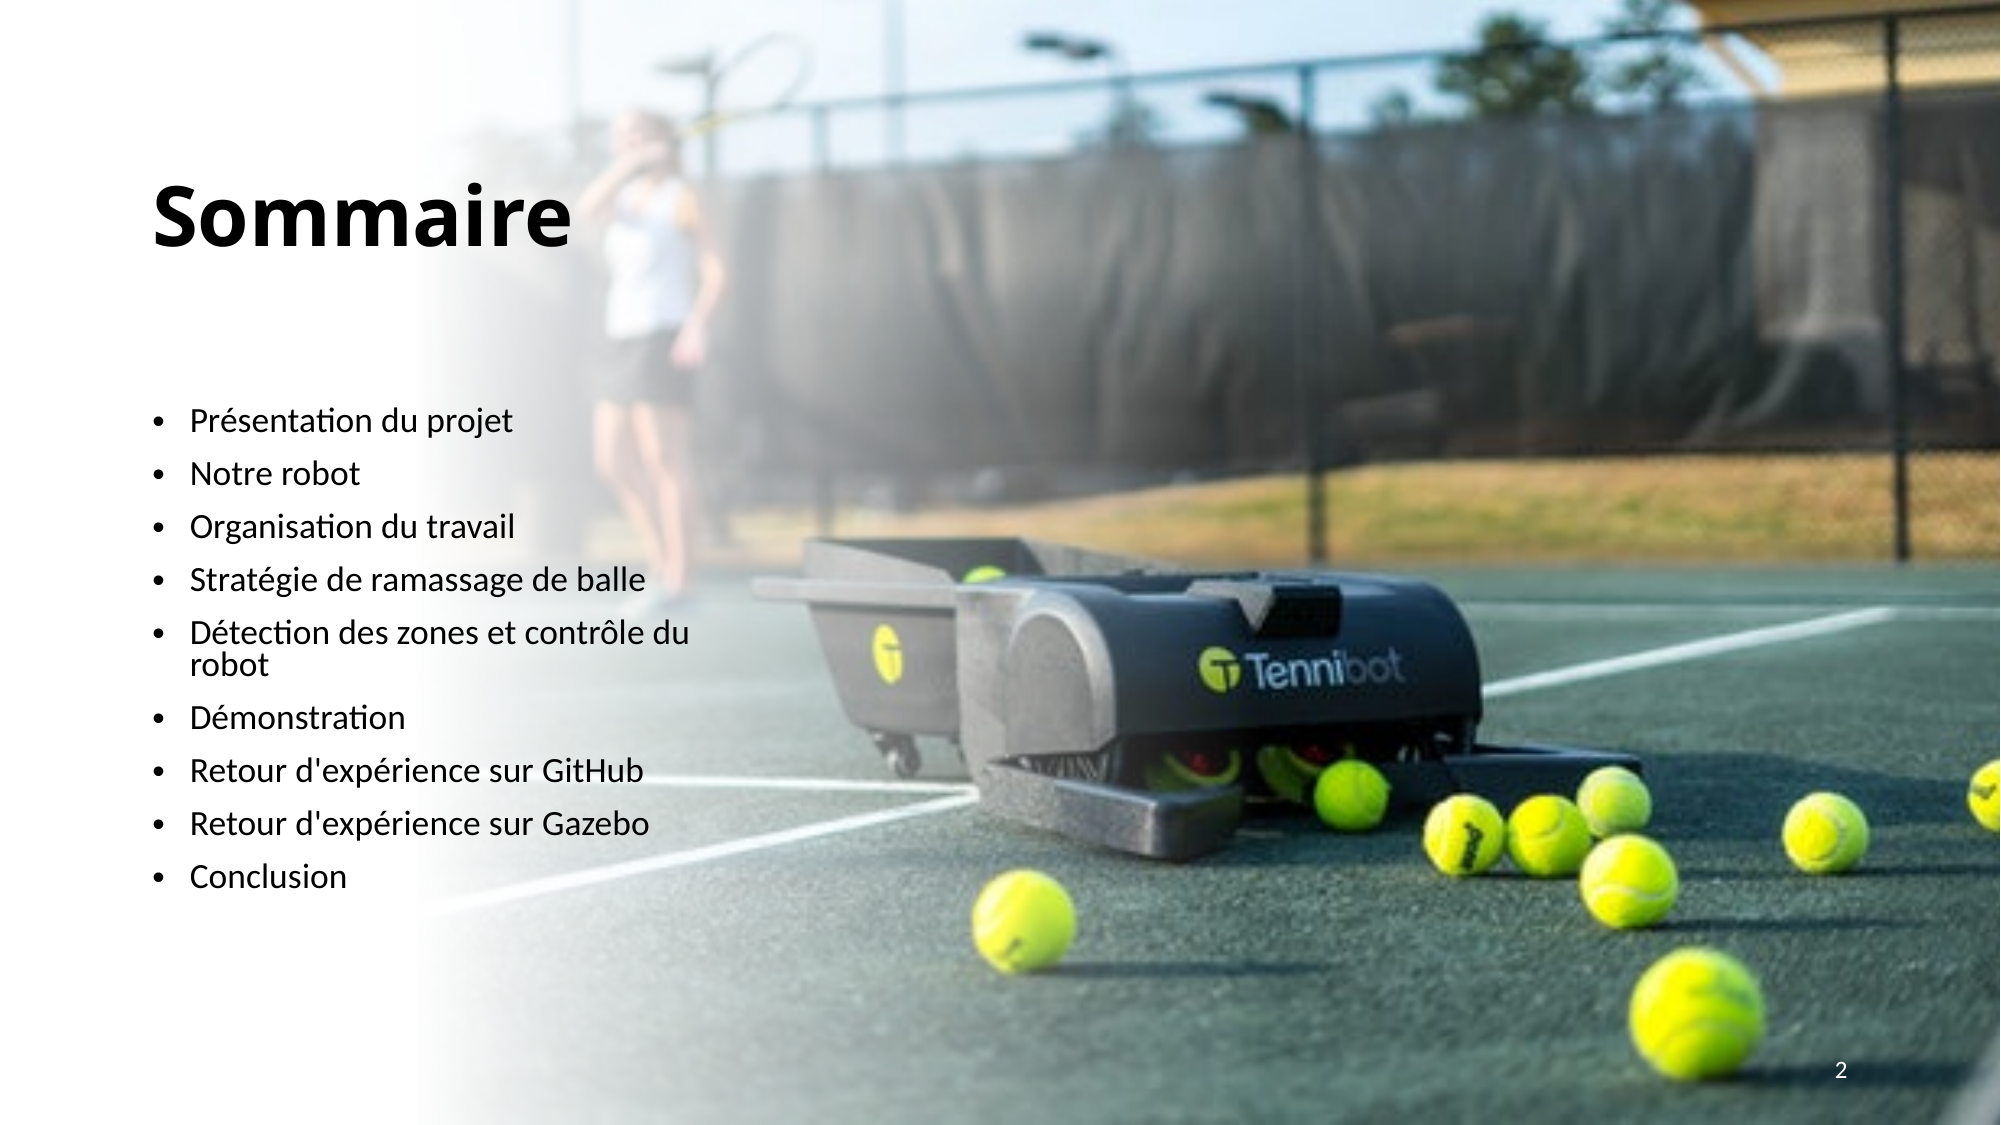

Sommaire
Présentation du projet
Notre robot
Organisation du travail
Stratégie de ramassage de balle
Détection des zones et contrôle du robot
Démonstration
Retour d'expérience sur GitHub
Retour d'expérience sur Gazebo
Conclusion